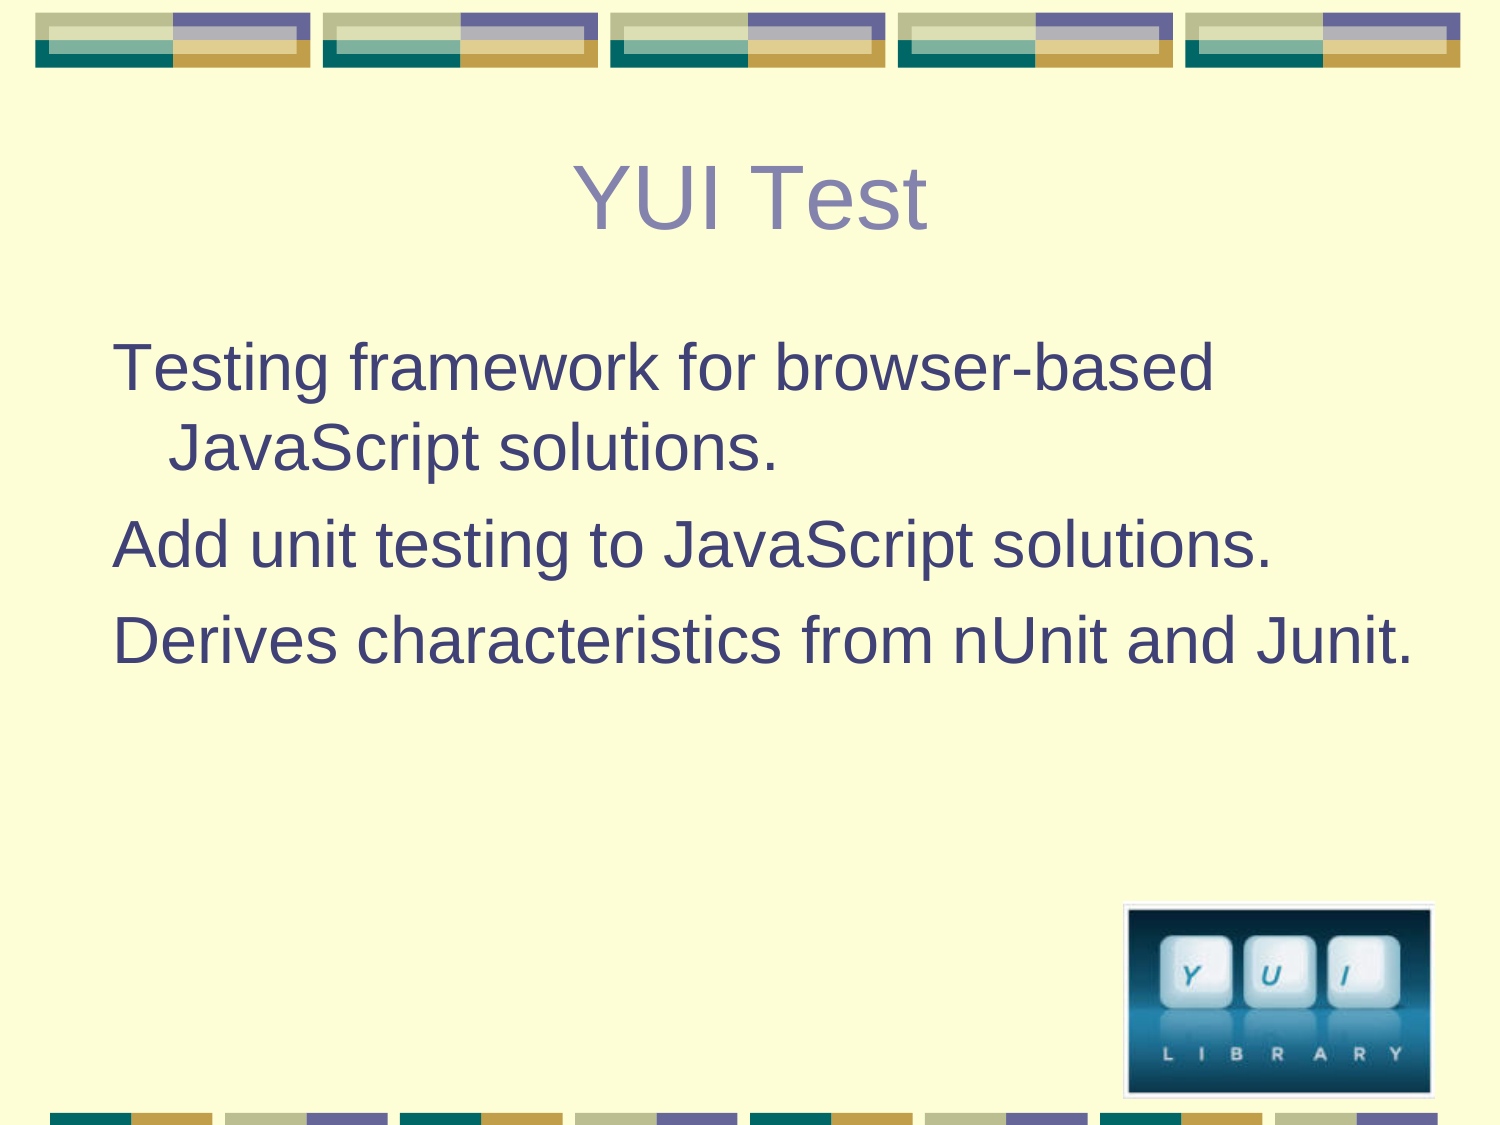

# YUI Test
Testing framework for browser-based JavaScript solutions.
Add unit testing to JavaScript solutions.
Derives characteristics from nUnit and Junit.